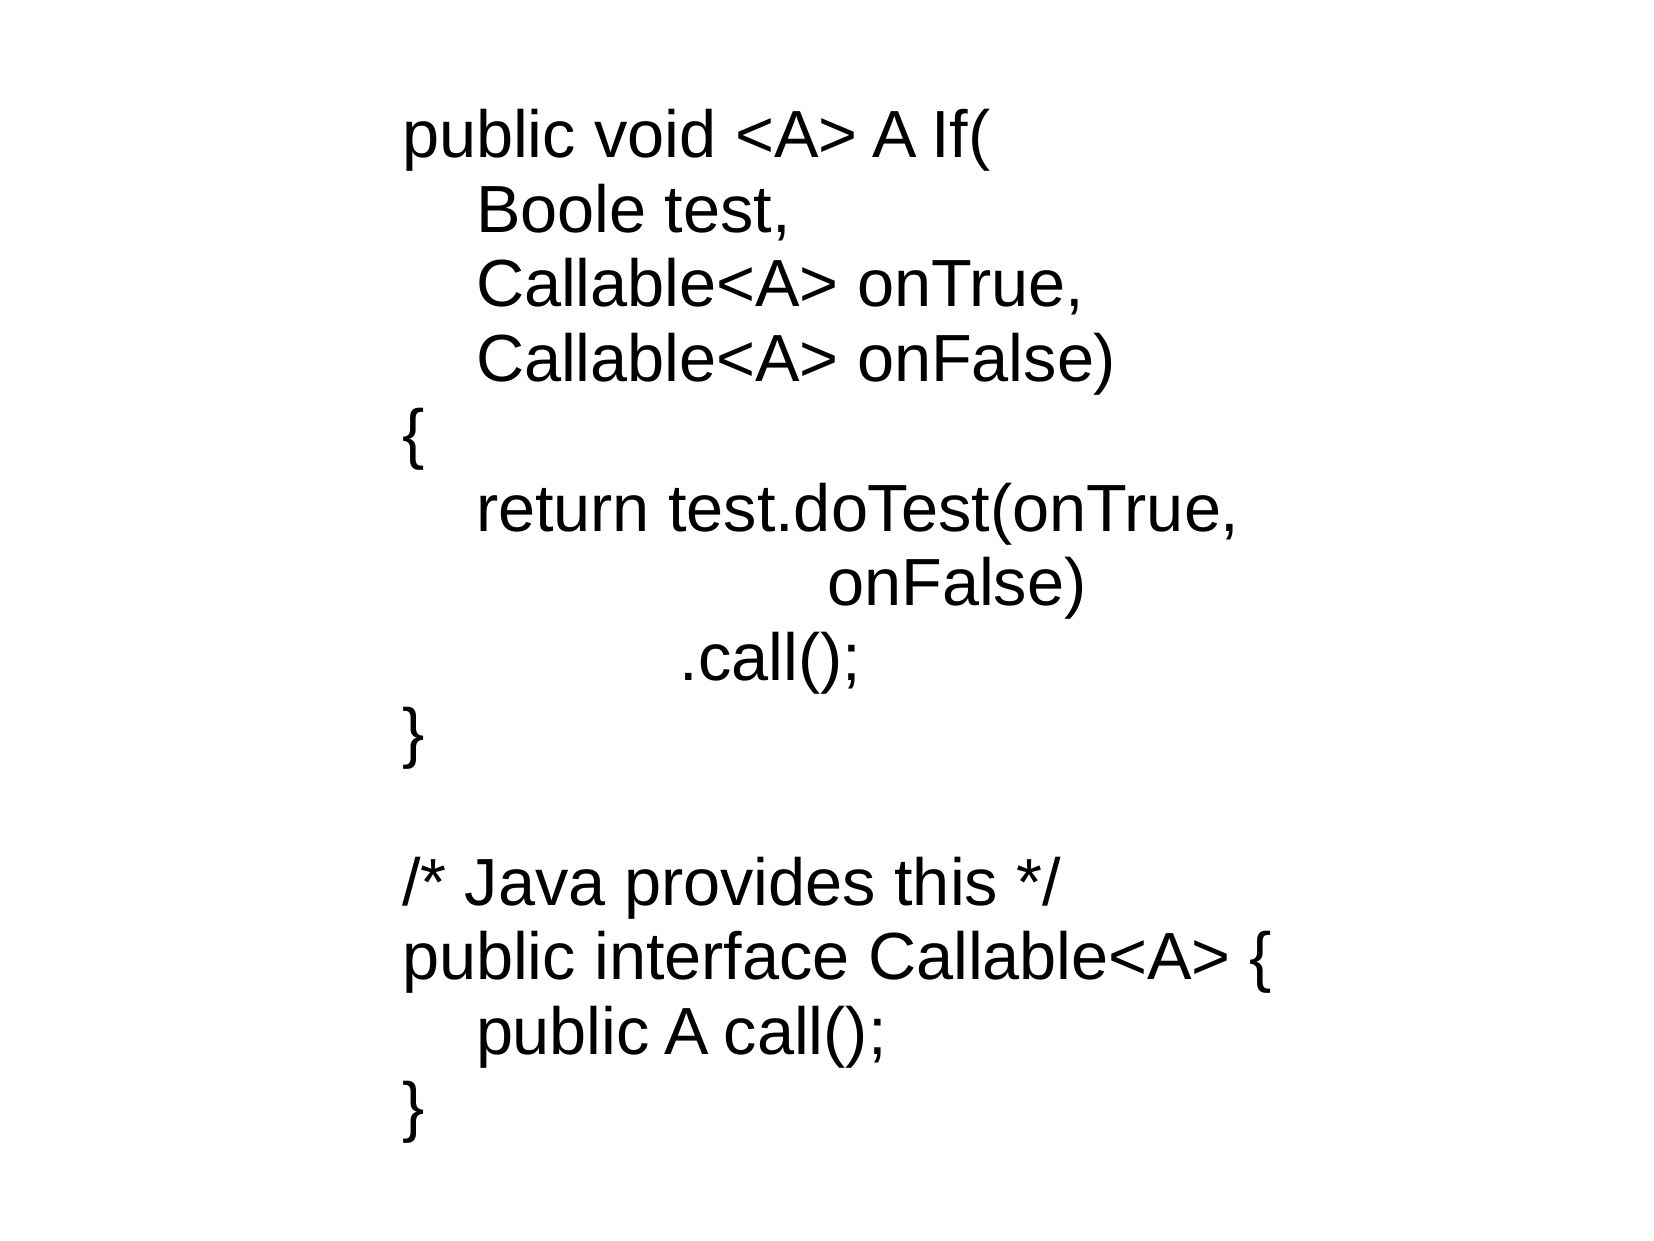

# public void <A> A If(
 Boole test,
 Callable<A> onTrue,
 Callable<A> onFalse)
 {
 return test.doTest(onTrue,
 onFalse)
 .call();
 }
 /* Java provides this */
 public interface Callable<A> {
 public A call();
 }